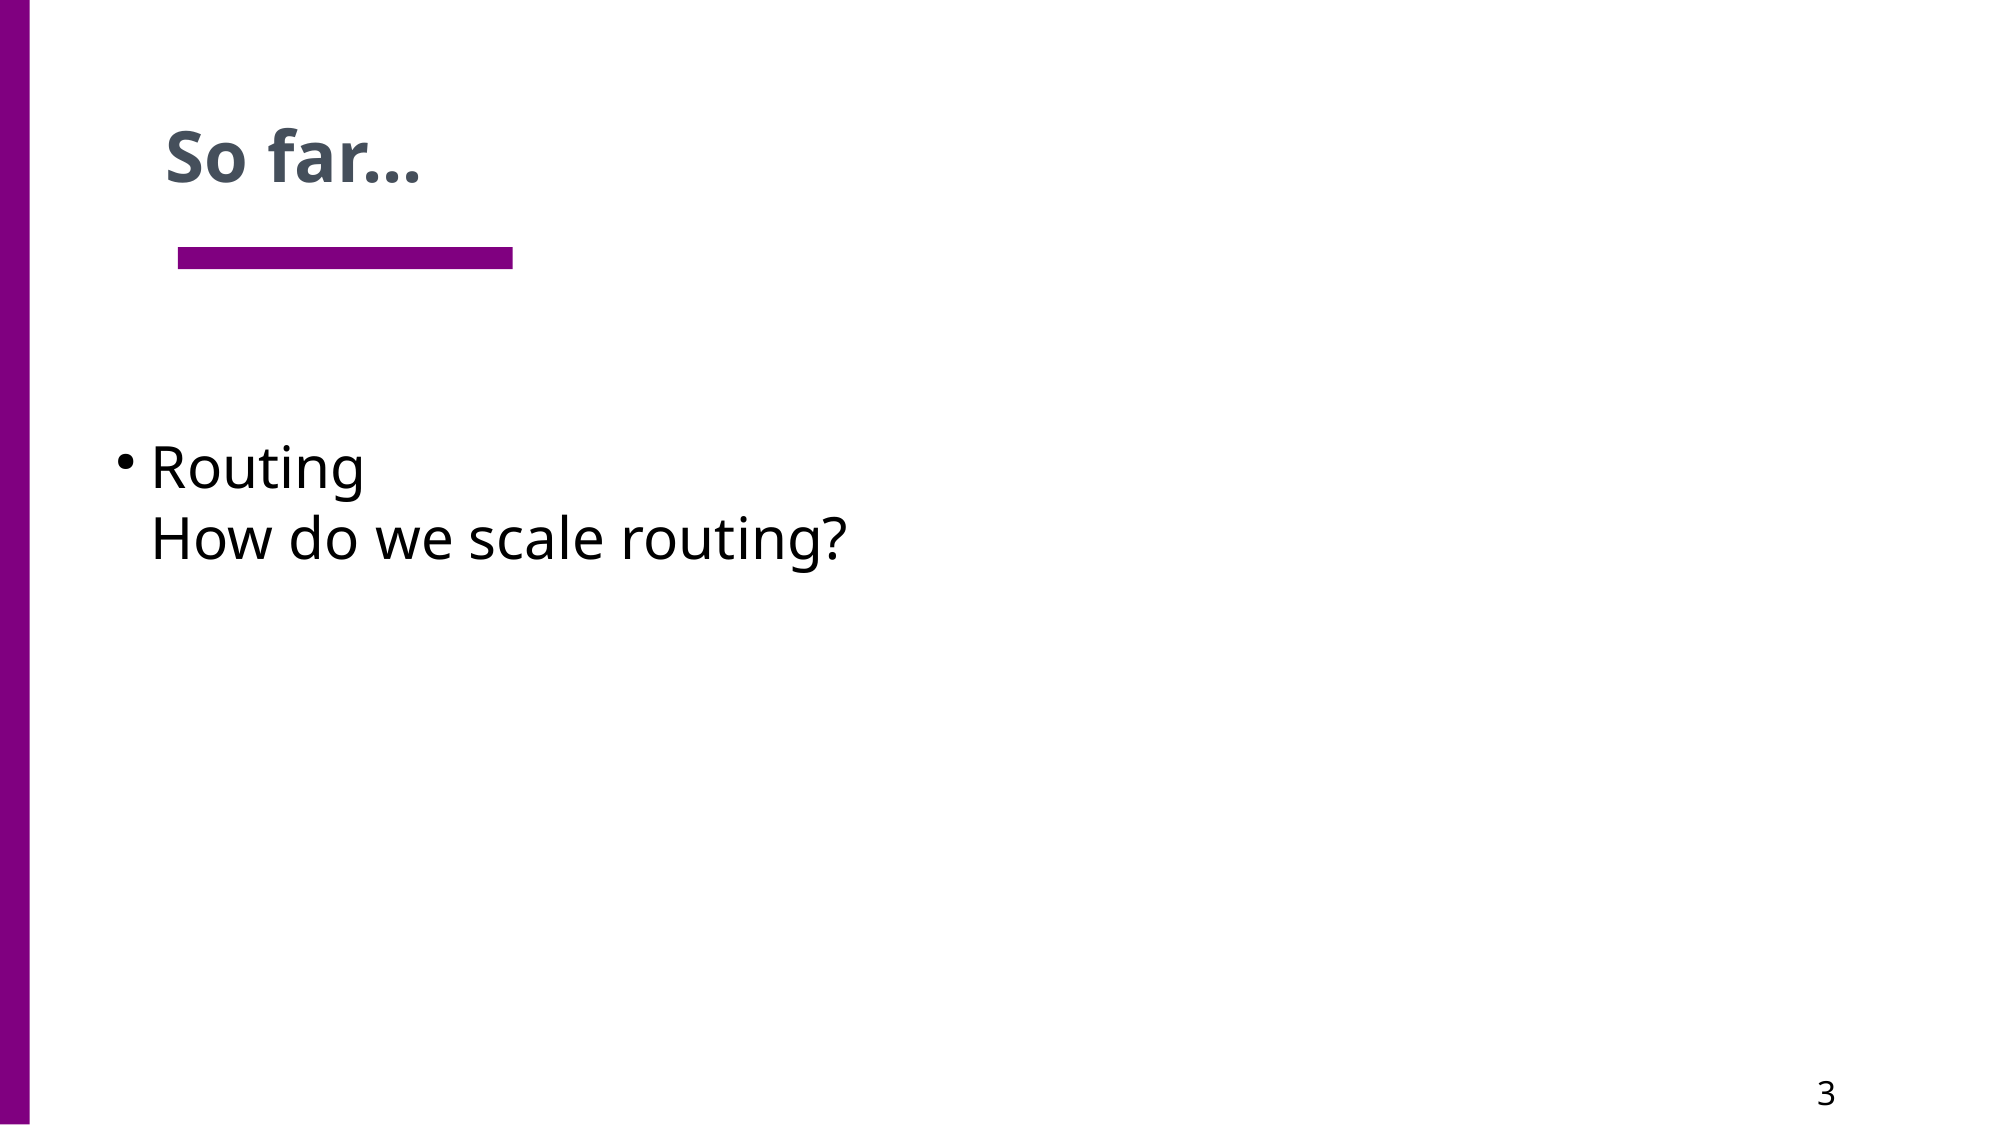

So far...
Routing
How do we scale routing?